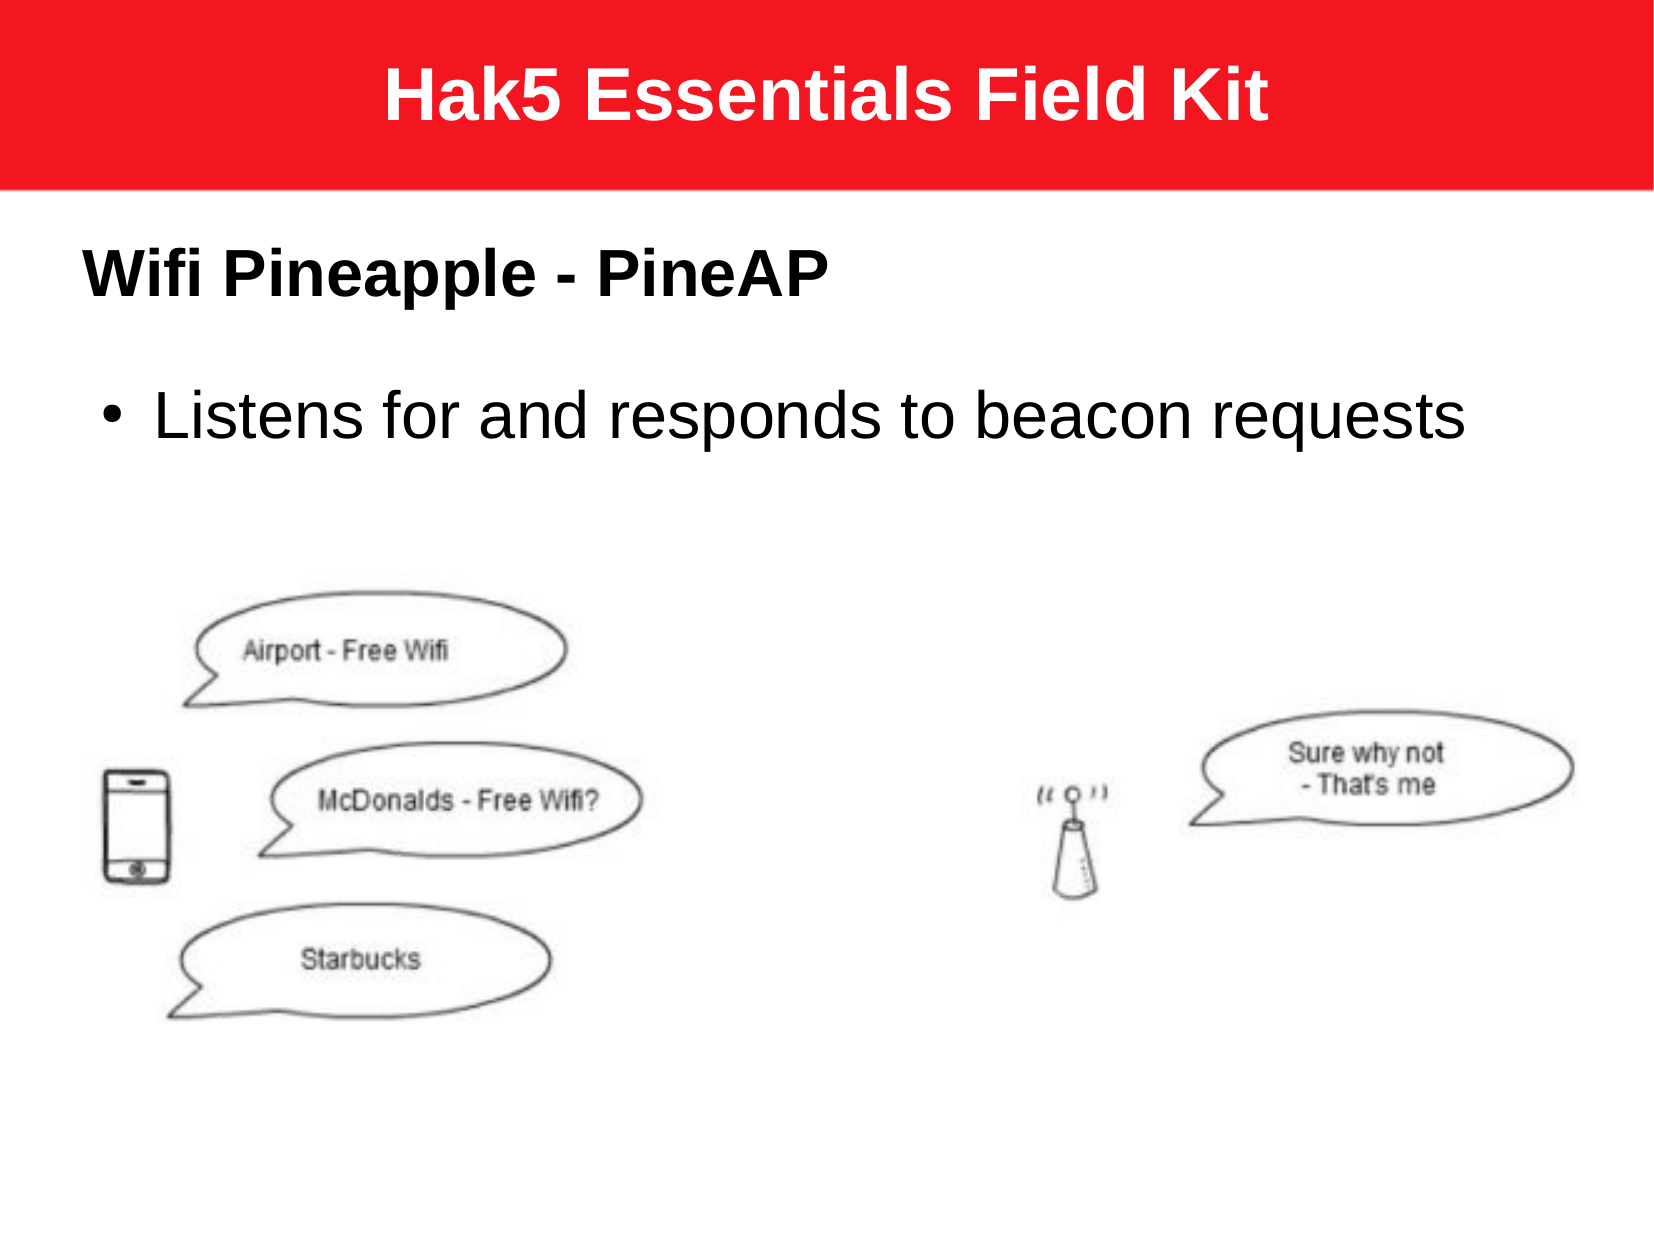

# Hak5 Essentials Field Kit
Wifi Pineapple - PineAP
Listens for and responds to beacon requests